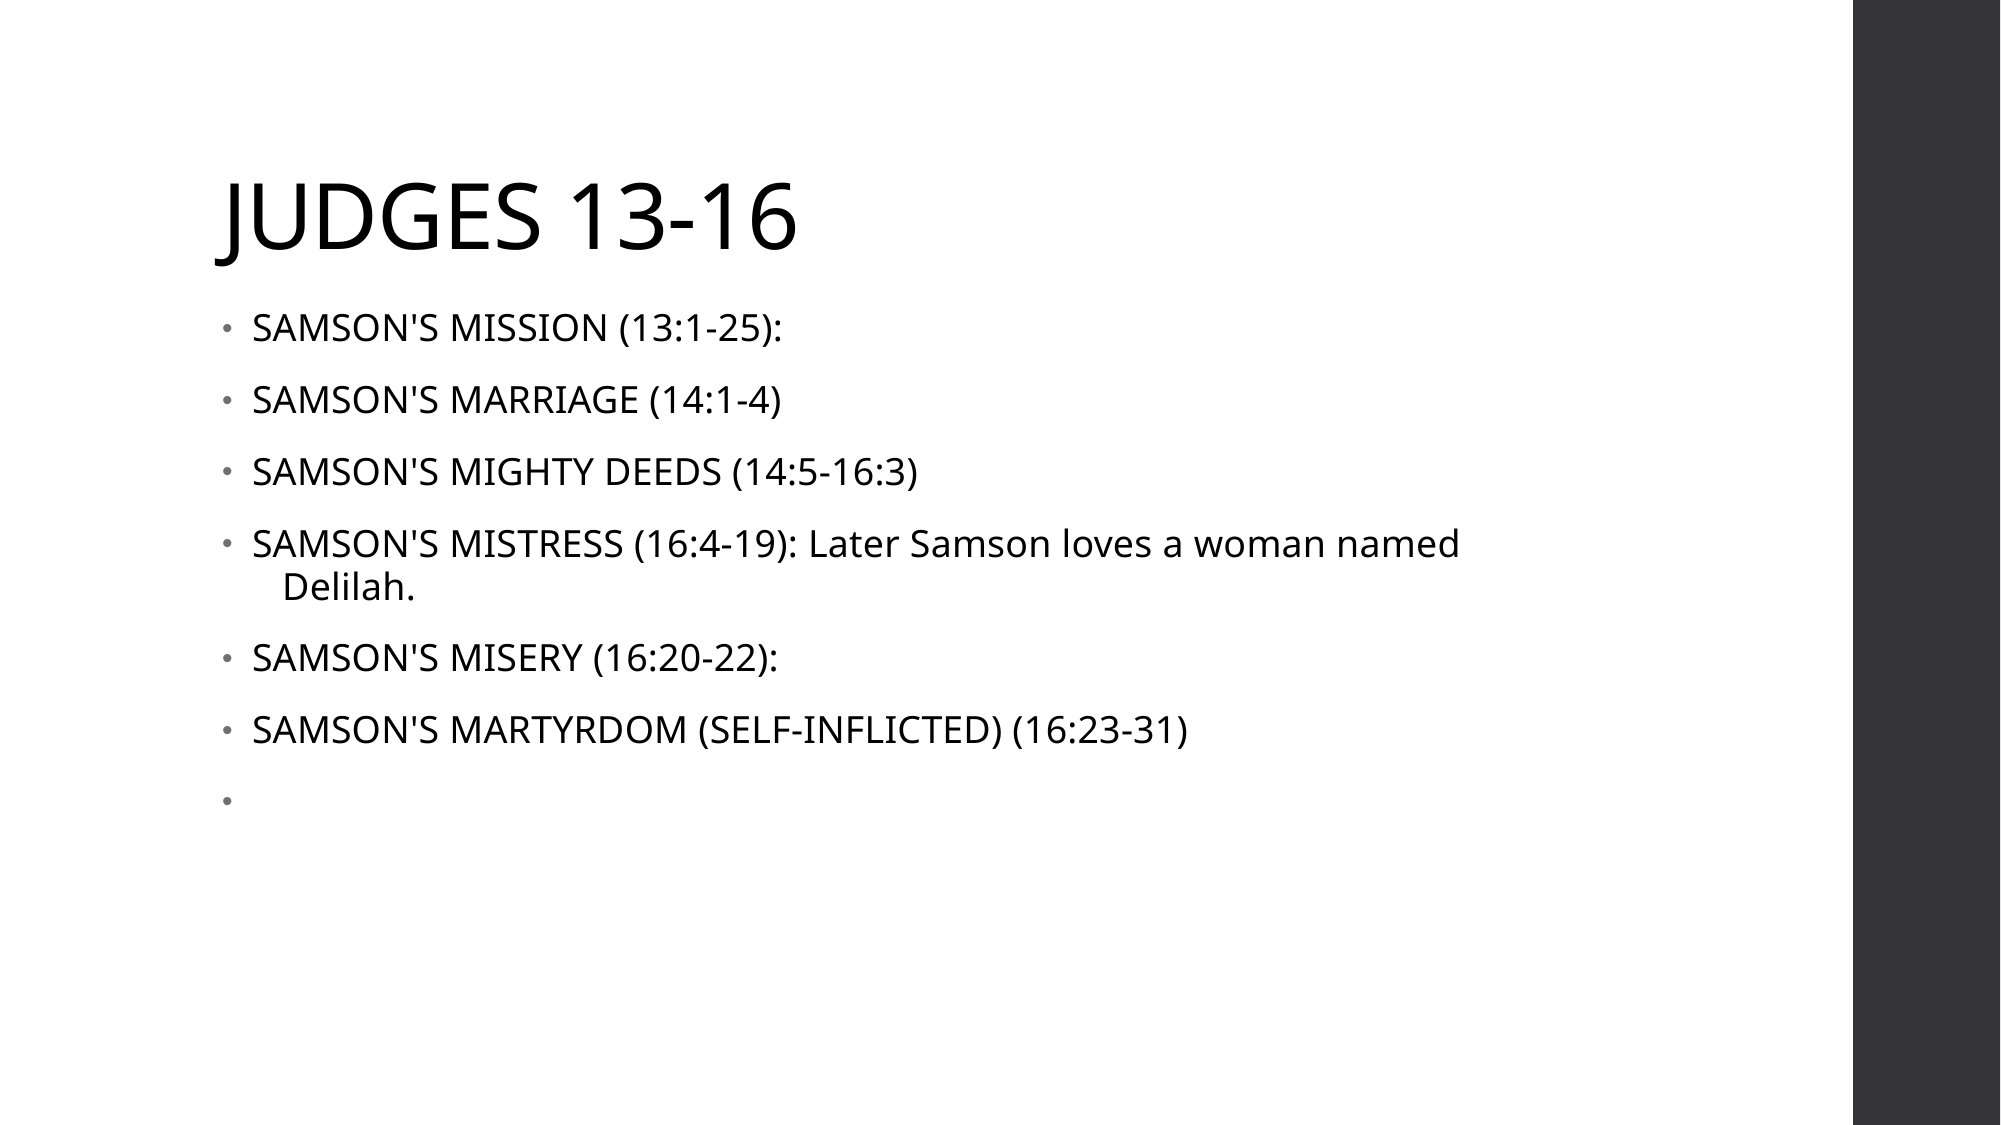

# JUDGES 13-16
SAMSON'S MISSION (13:1-25):
SAMSON'S MARRIAGE (14:1-4)
SAMSON'S MIGHTY DEEDS (14:5-16:3)
SAMSON'S MISTRESS (16:4-19): Later Samson loves a woman named Delilah.
SAMSON'S MISERY (16:20-22):
SAMSON'S MARTYRDOM (SELF-INFLICTED) (16:23-31)